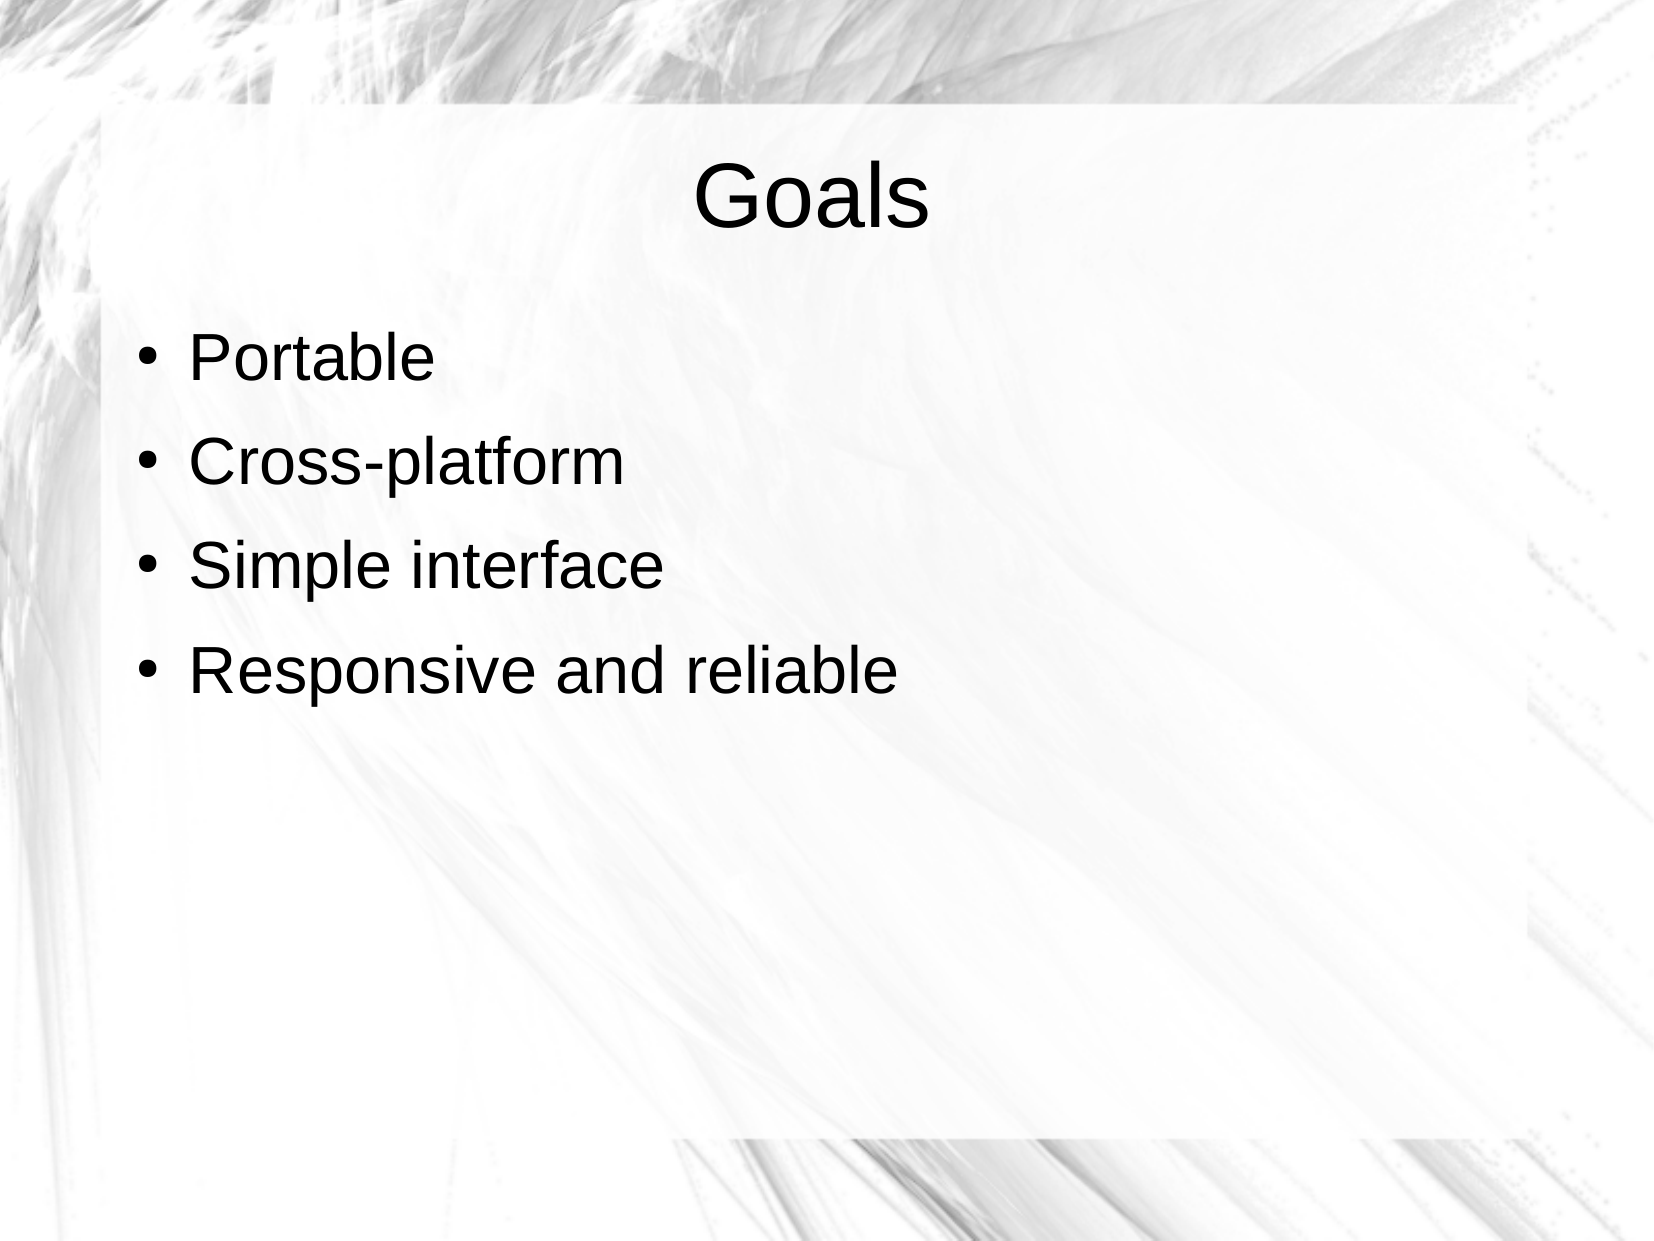

# Goals
Portable
Cross-platform
Simple interface
Responsive and reliable